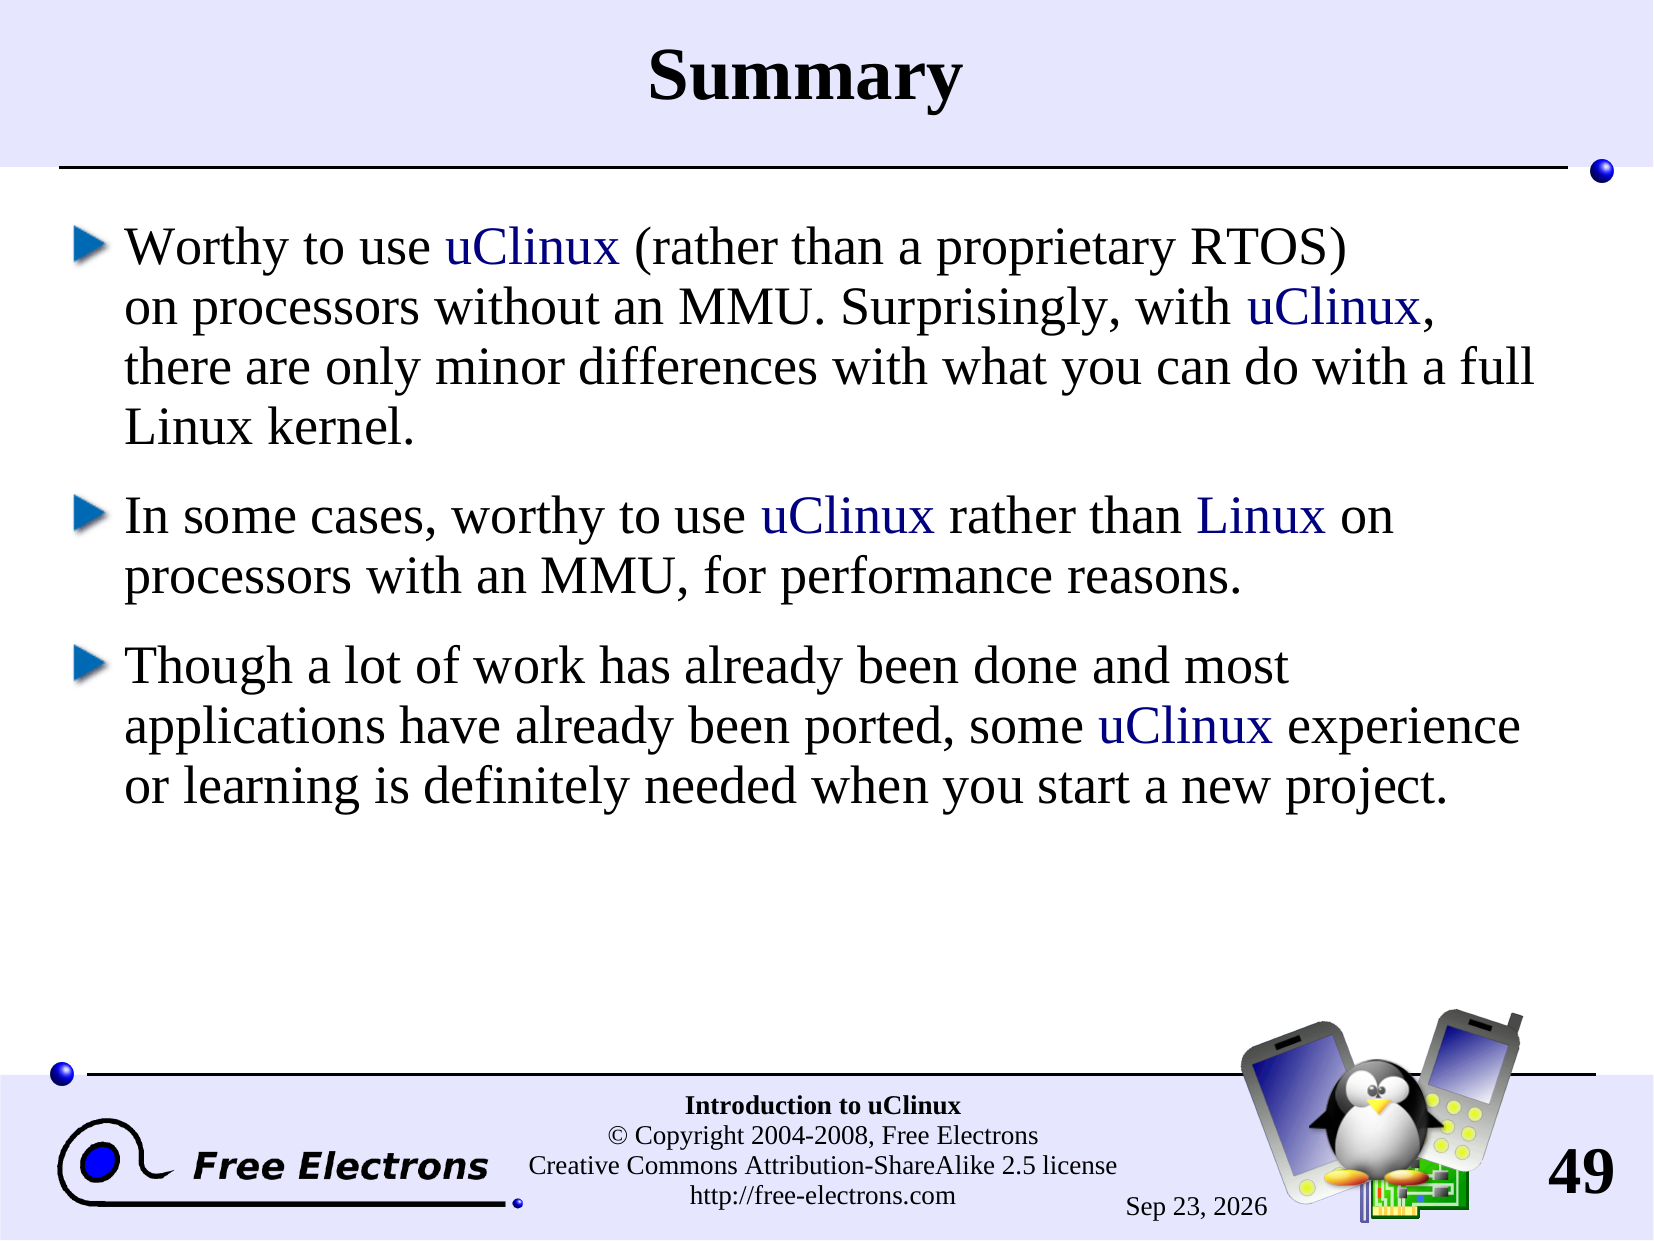

# Summary
Worthy to use uClinux (rather than a proprietary RTOS)
on processors without an MMU. Surprisingly, with uClinux, there are only minor differences with what you can do with a full Linux kernel.
In some cases, worthy to use uClinux rather than Linux on processors with an MMU, for performance reasons.
Though a lot of work has already been done and most applications have already been ported, some uClinux experience or learning is definitely needed when you start a new project.